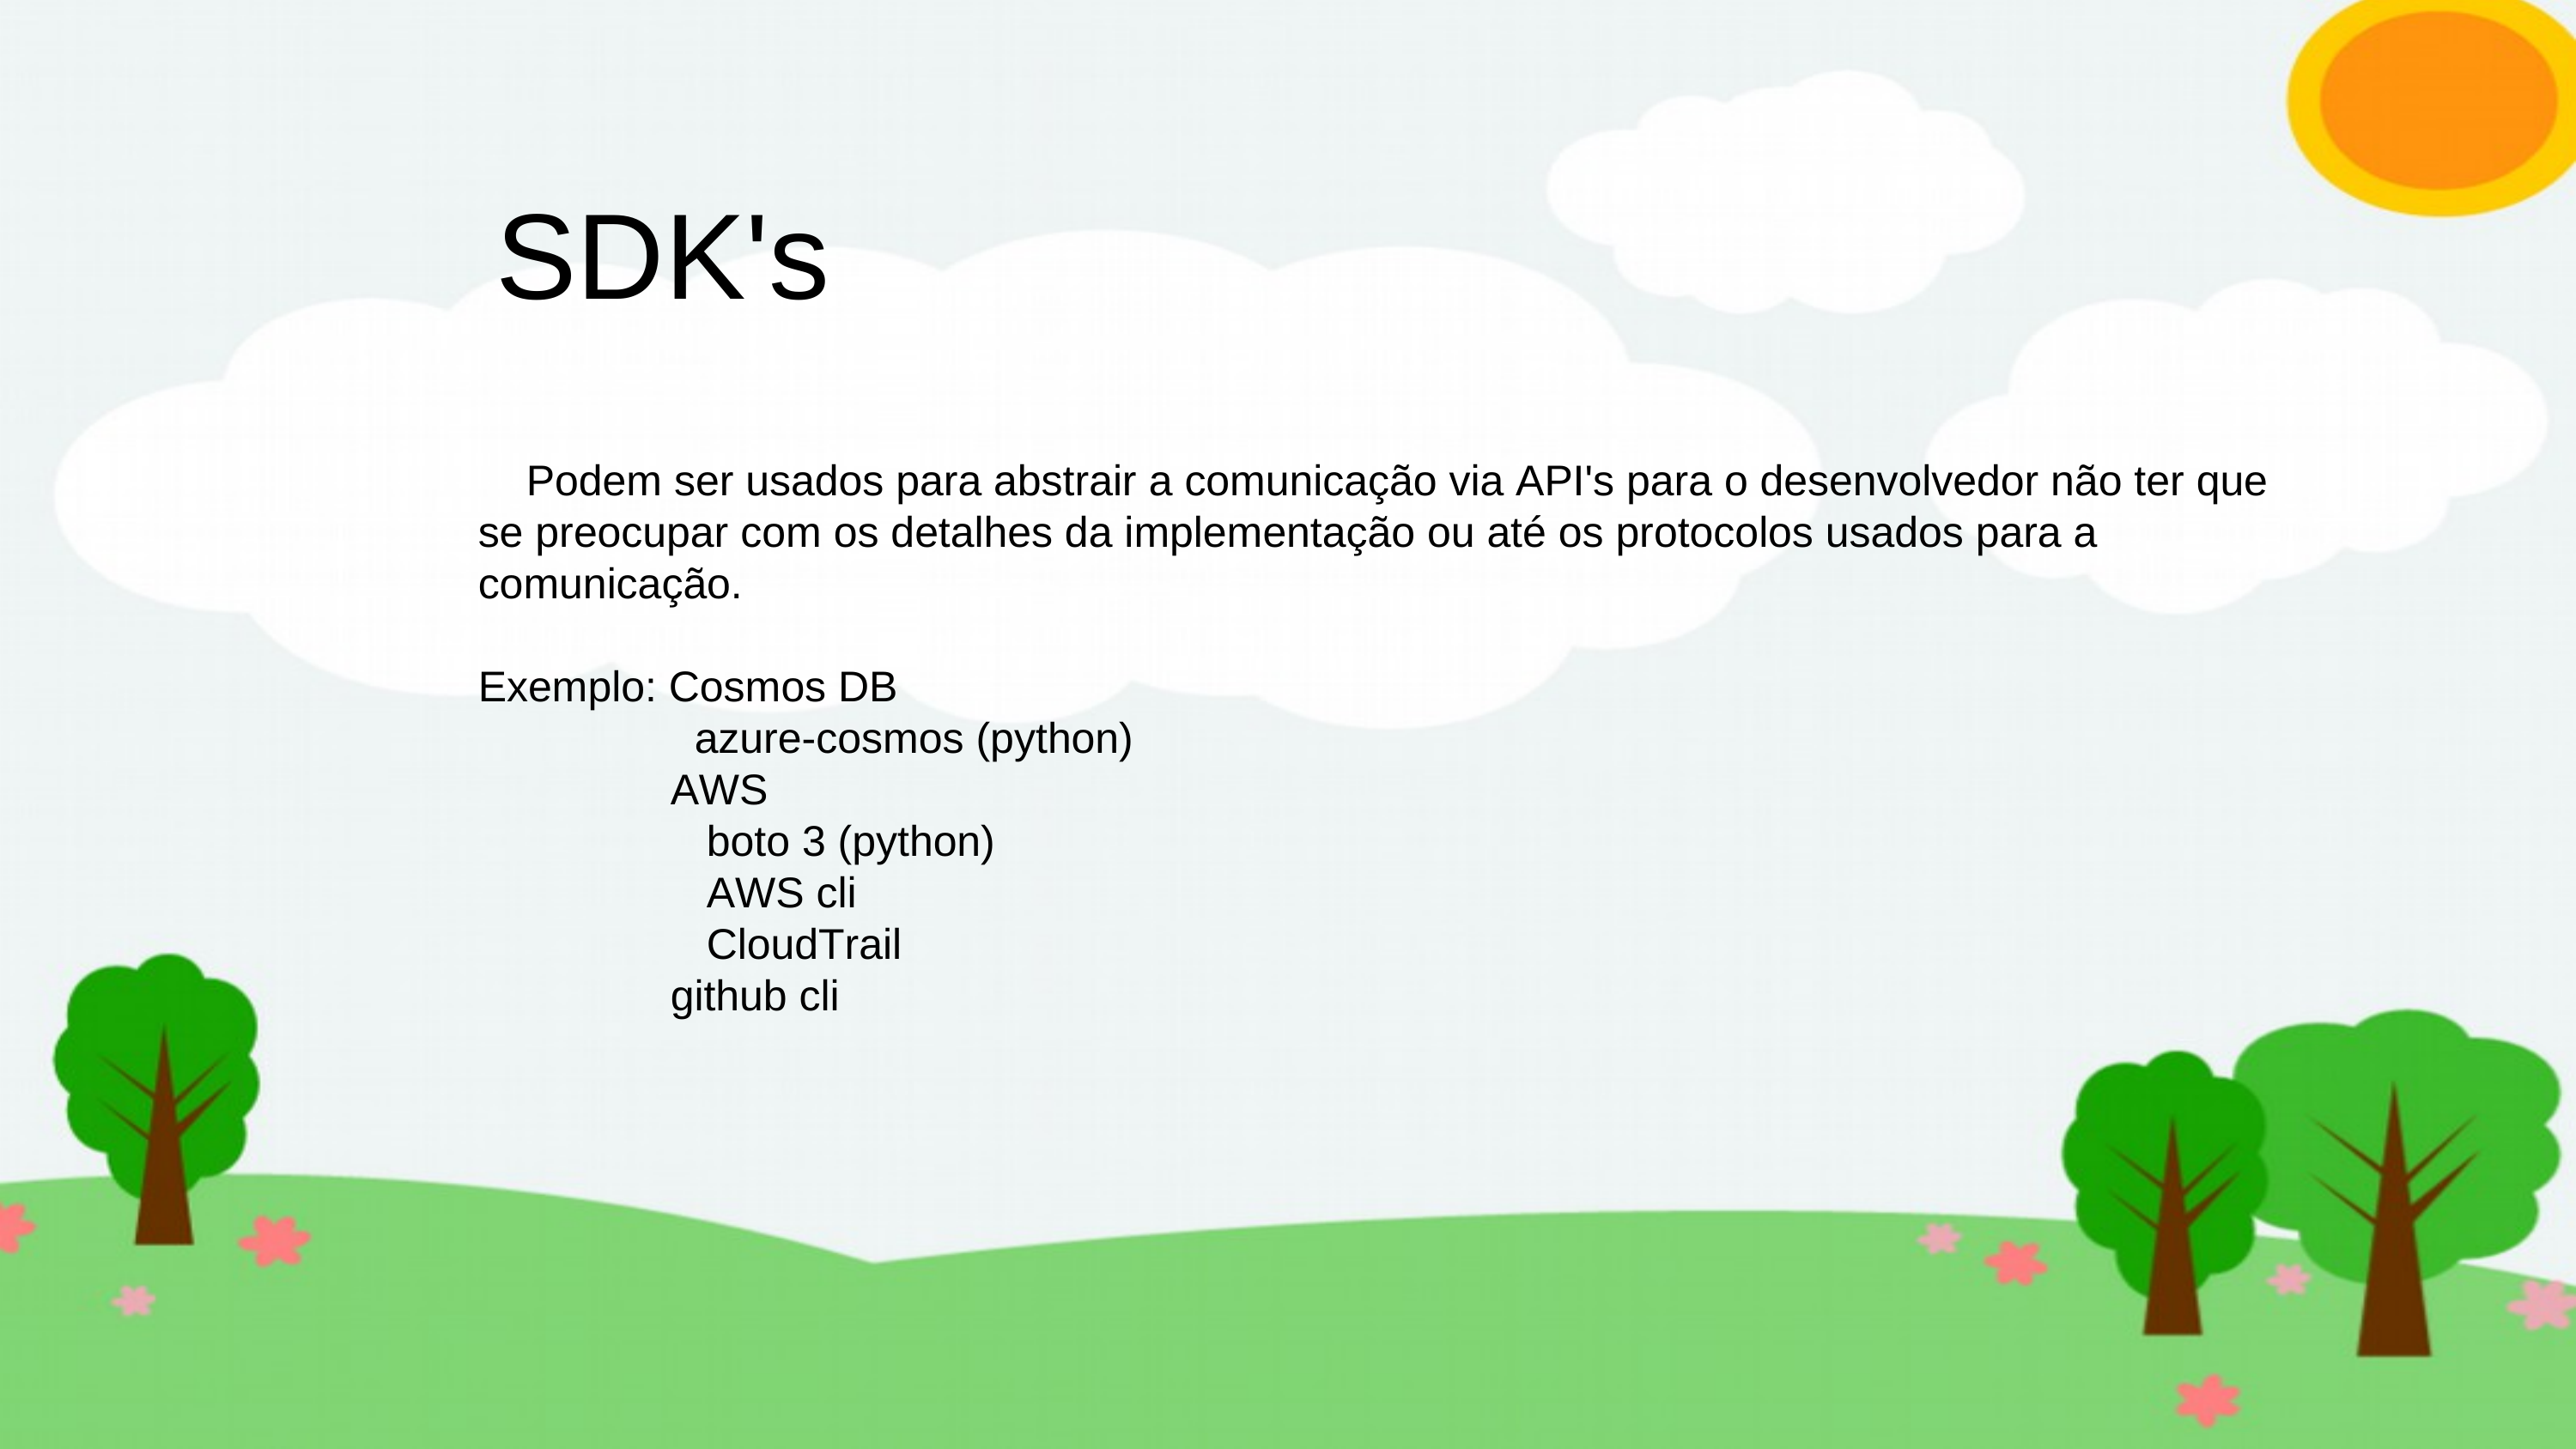

SDK's
    Podem ser usados para abstrair a comunicação via API's para o desenvolvedor não ter que se preocupar com os detalhes da implementação ou até os protocolos usados para a comunicação.
Exemplo: Cosmos DB
                  azure-cosmos (python)
                AWS
                   boto 3 (python)
                   AWS cli
                   CloudTrail
                github cli